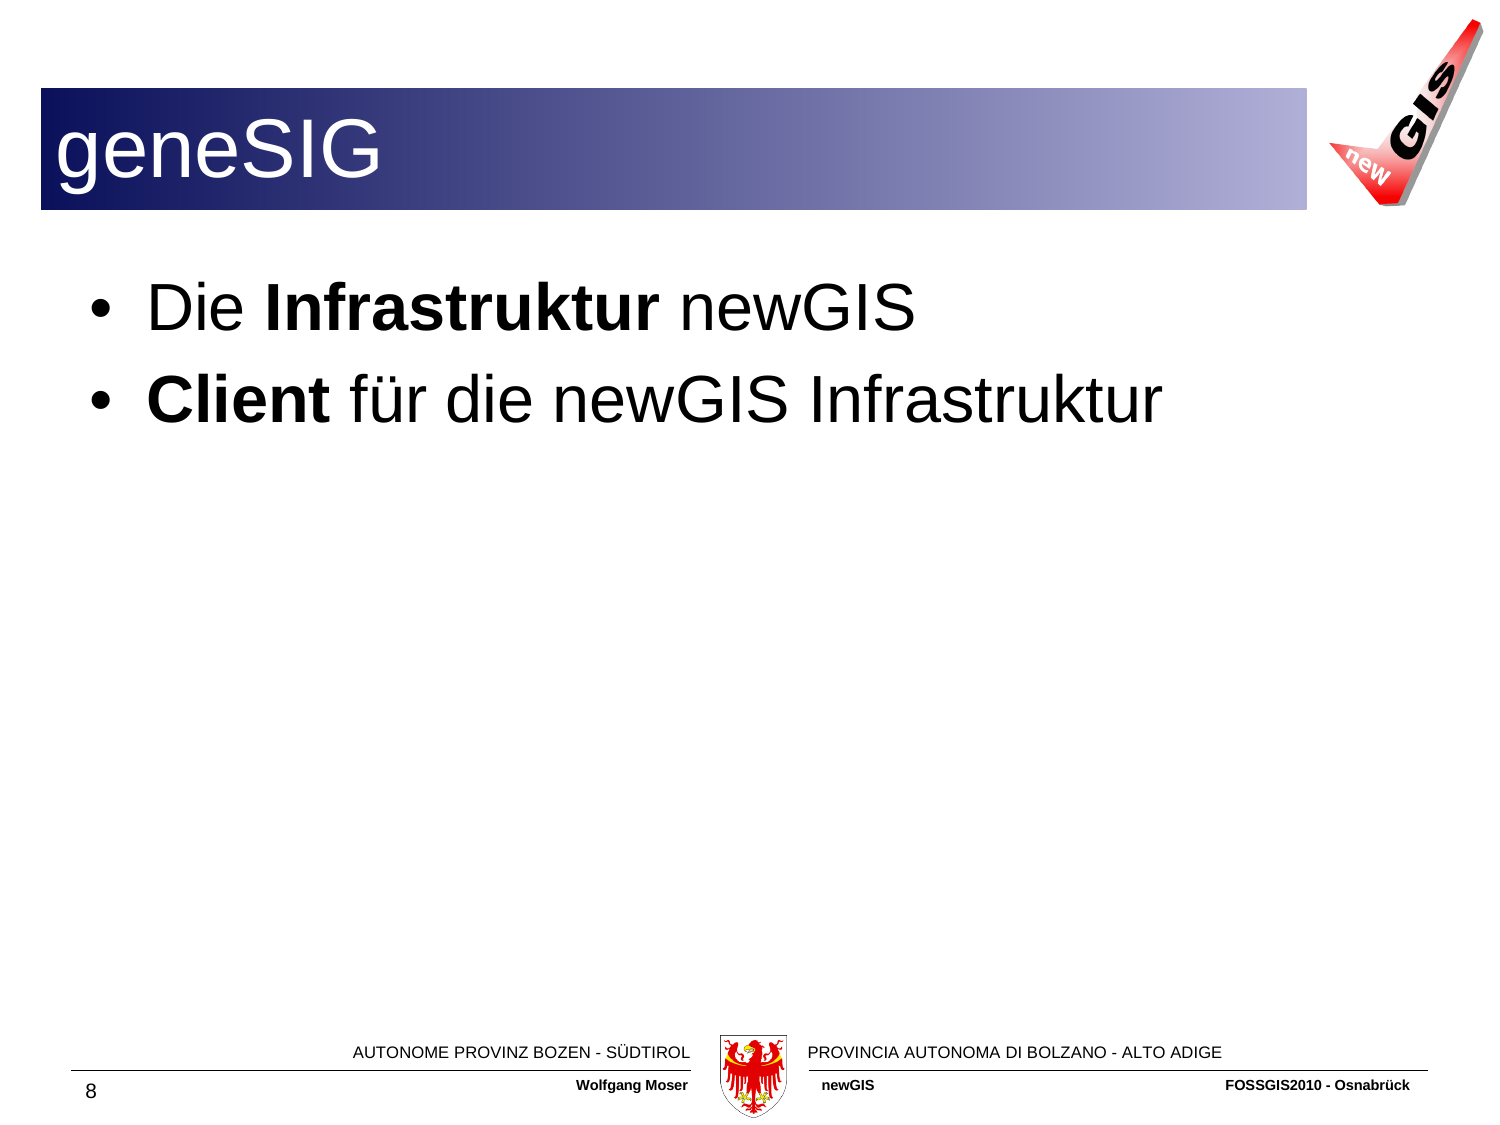

geneSIG
# Die Infrastruktur newGIS
Client für die newGIS Infrastruktur